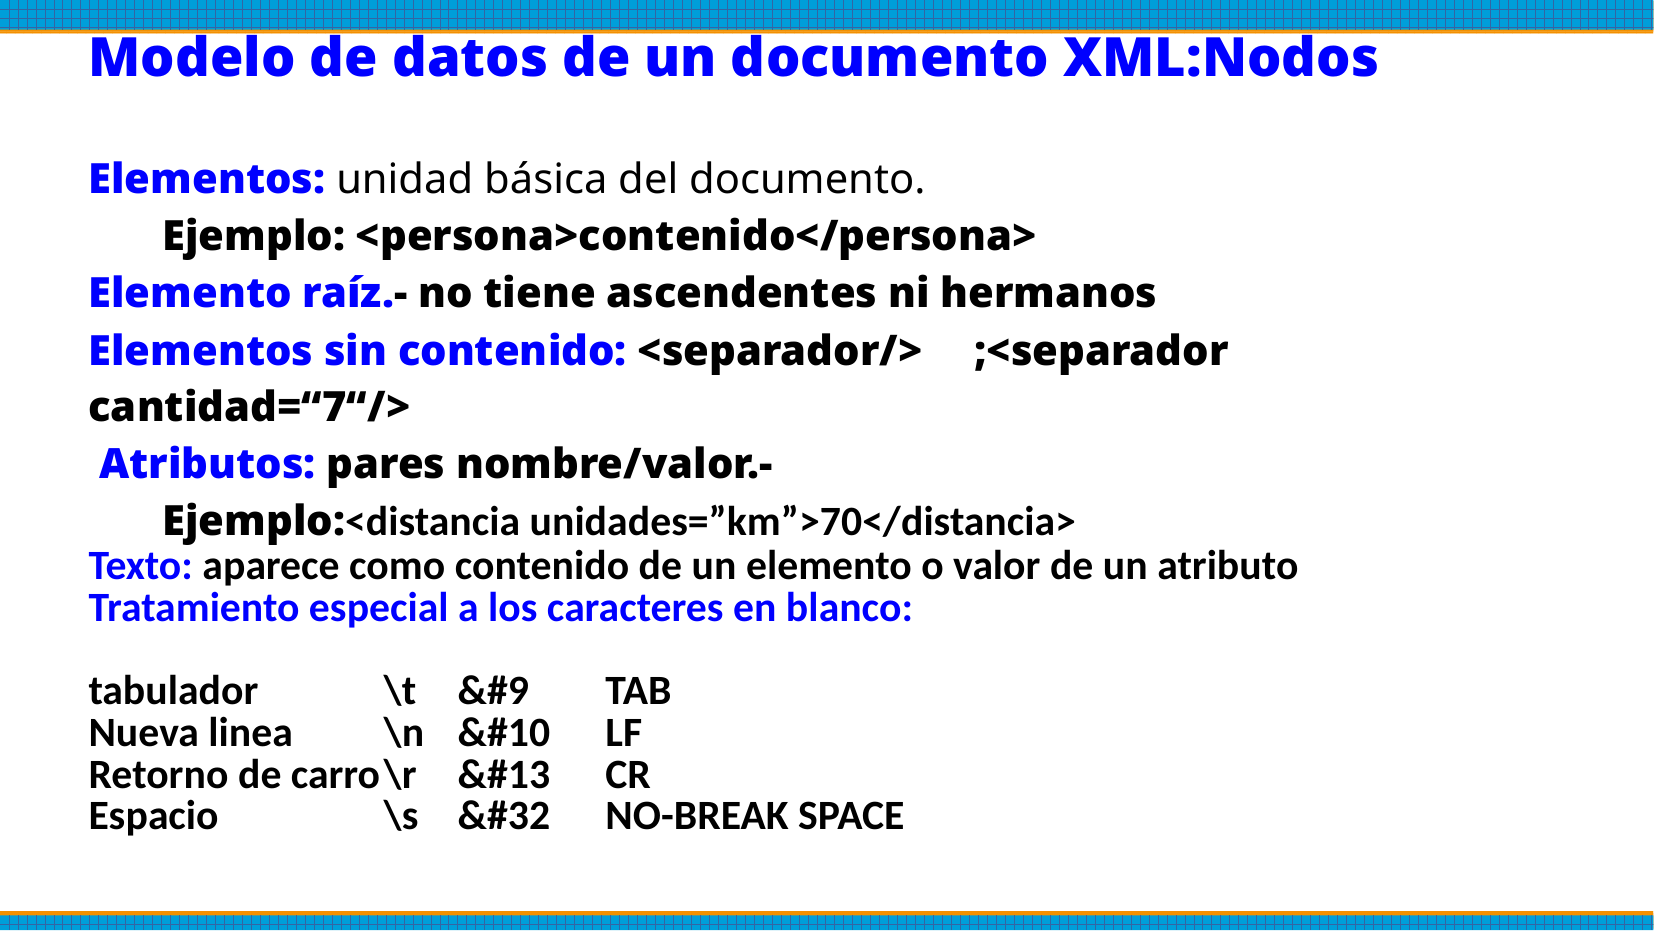

# Modelo de datos de un documento XML:Nodos
Elementos: unidad básica del documento.
	Ejemplo: <persona>contenido</persona>
Elemento raíz.- no tiene ascendentes ni hermanos
Elementos sin contenido: <separador/>	;<separador cantidad=“7“/>
 Atributos: pares nombre/valor.-
	Ejemplo:<distancia unidades=”km”>70</distancia>
Texto: aparece como contenido de un elemento o valor de un atributo
Tratamiento especial a los caracteres en blanco:
tabulador		\t	&#9		TAB
Nueva linea		\n	&#10	LF
Retorno de carro	\r	&#13	CR
Espacio			\s	&#32	NO-BREAK SPACE